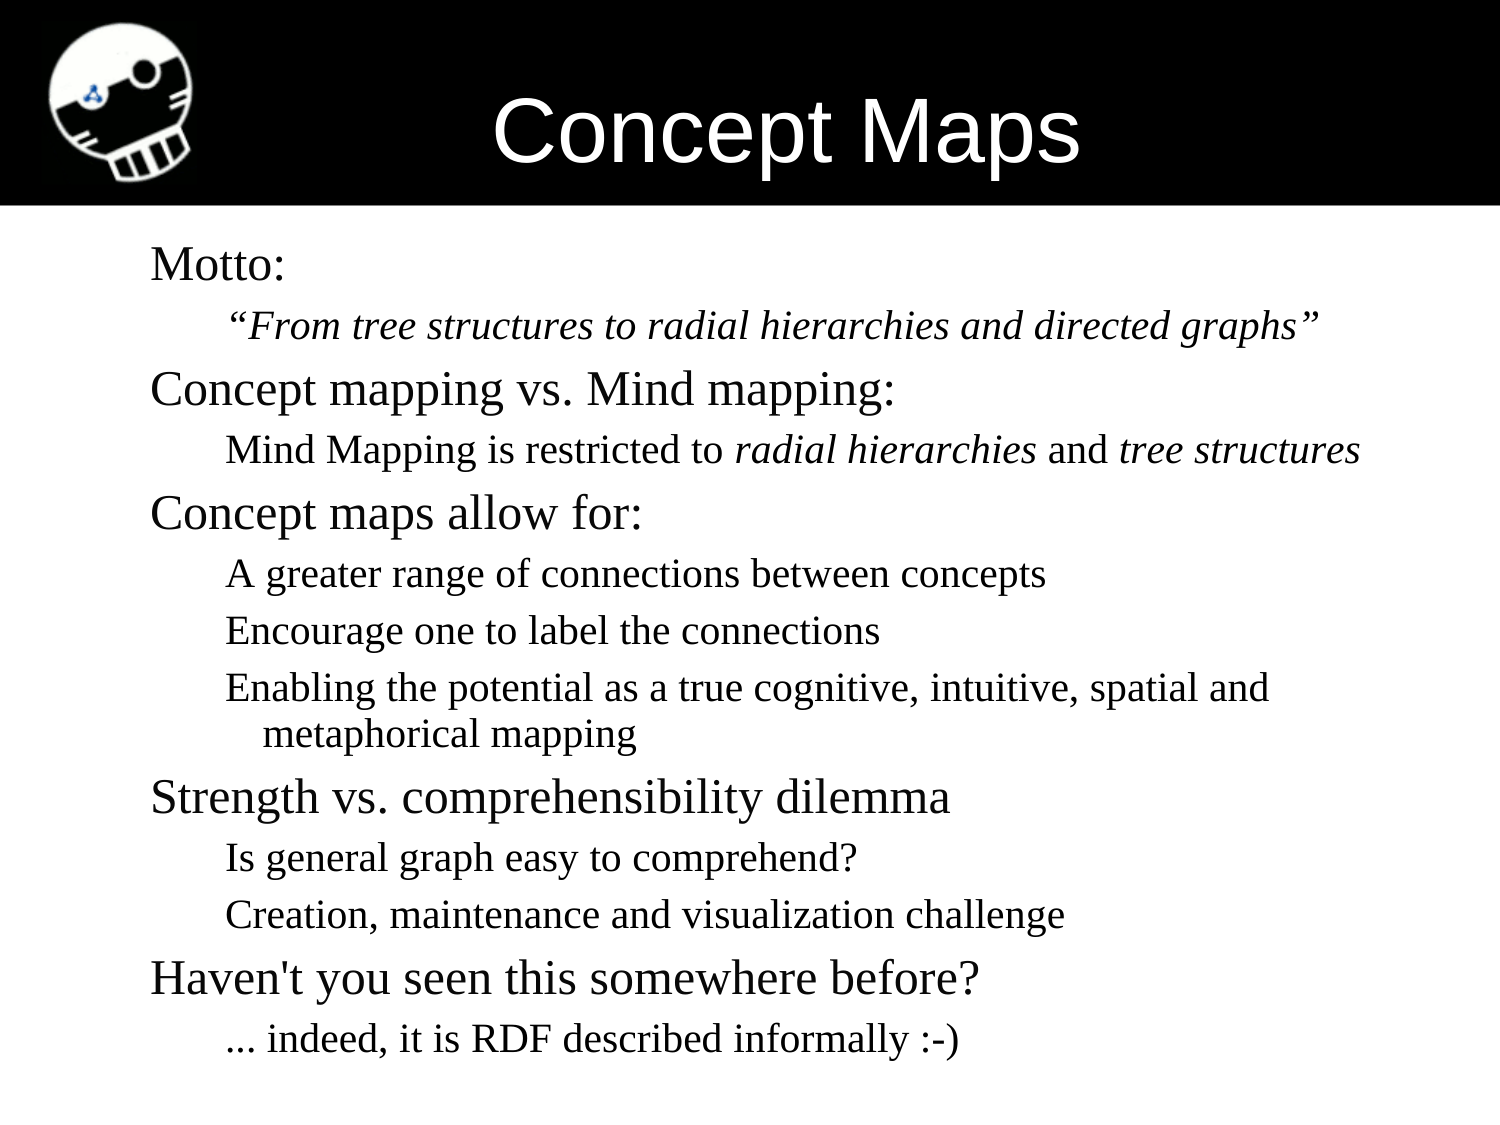

# Concept Maps
Motto:
“From tree structures to radial hierarchies and directed graphs”
Concept mapping vs. Mind mapping:
Mind Mapping is restricted to radial hierarchies and tree structures
Concept maps allow for:
A greater range of connections between concepts
Encourage one to label the connections
Enabling the potential as a true cognitive, intuitive, spatial and metaphorical mapping
Strength vs. comprehensibility dilemma
Is general graph easy to comprehend?
Creation, maintenance and visualization challenge
Haven't you seen this somewhere before?
... indeed, it is RDF described informally :-)
11